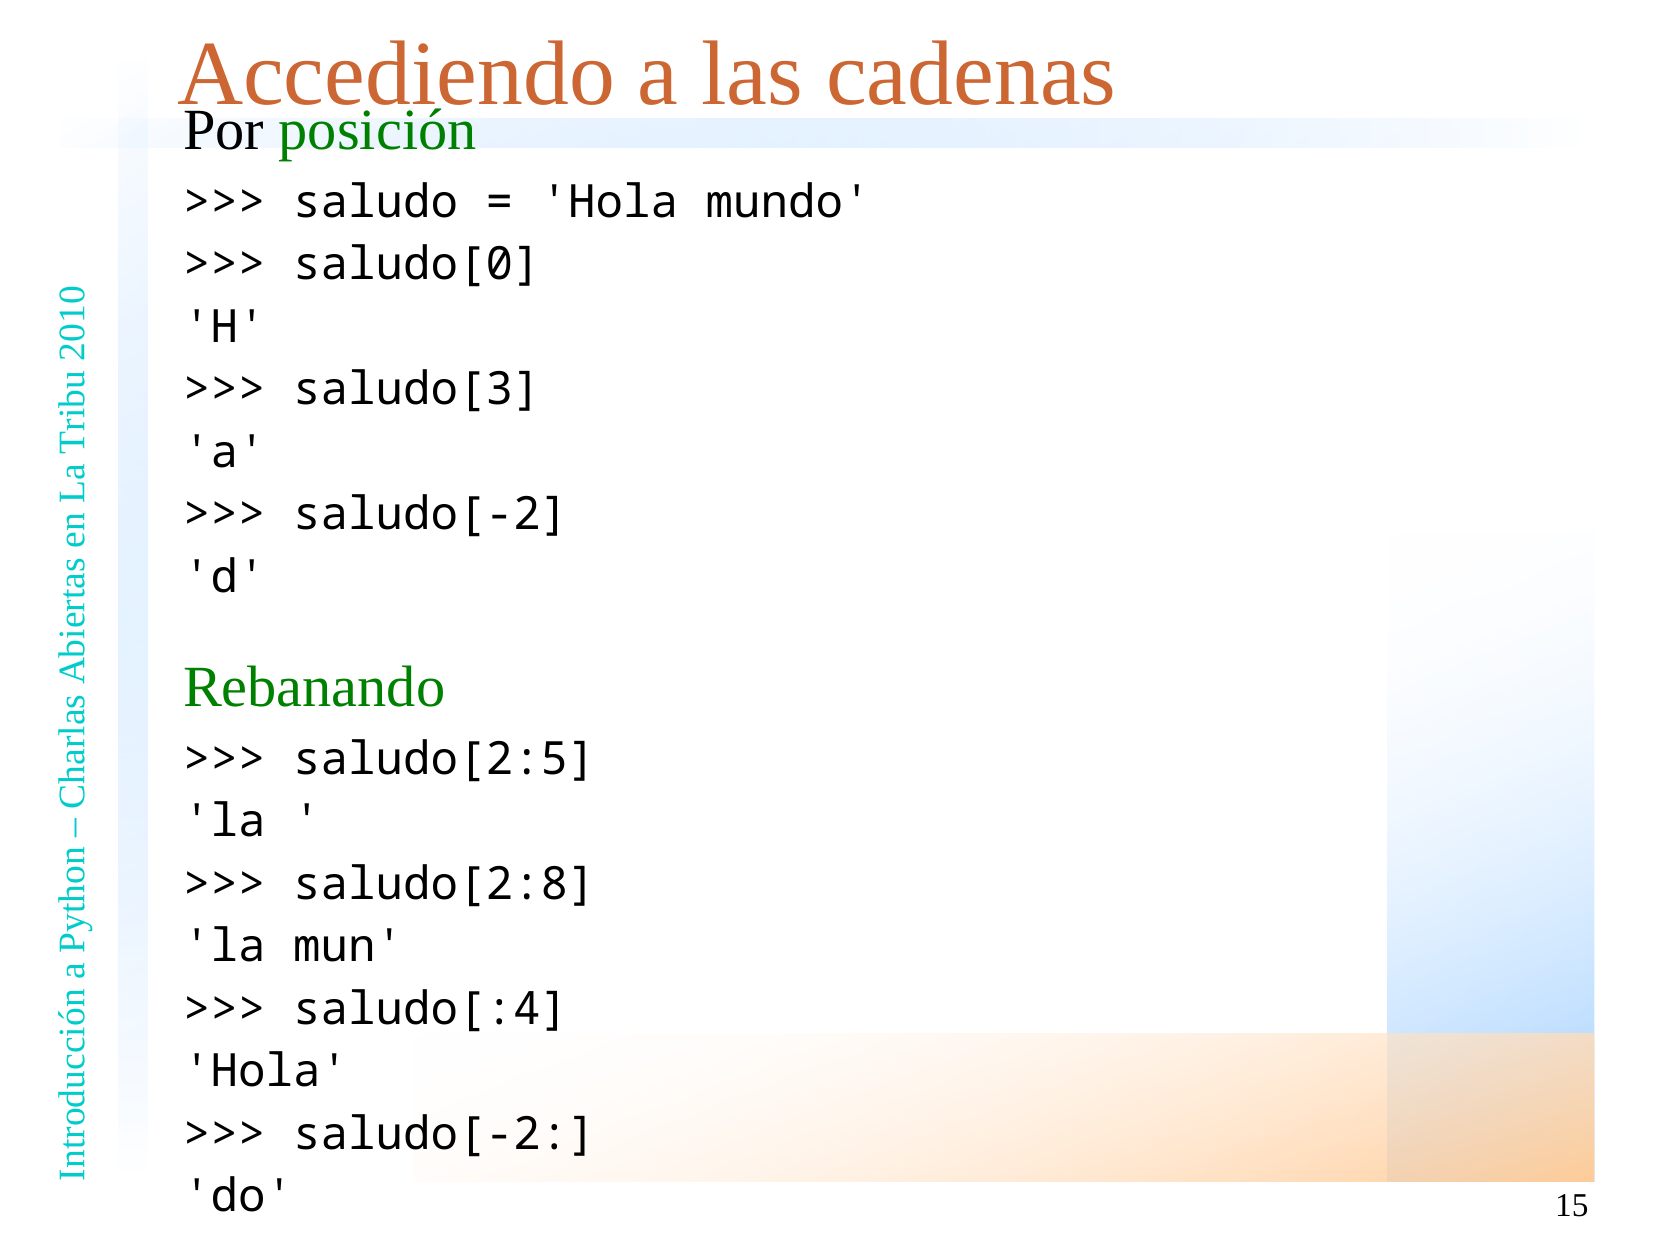

# Accediendo a las cadenas
Por posición
>>> saludo = 'Hola mundo'
>>> saludo[0]
'H'
>>> saludo[3]
'a'
>>> saludo[-2]
'd'
Rebanando
>>> saludo[2:5]
'la '
>>> saludo[2:8]
'la mun'
>>> saludo[:4]
'Hola'
>>> saludo[-2:]
'do'